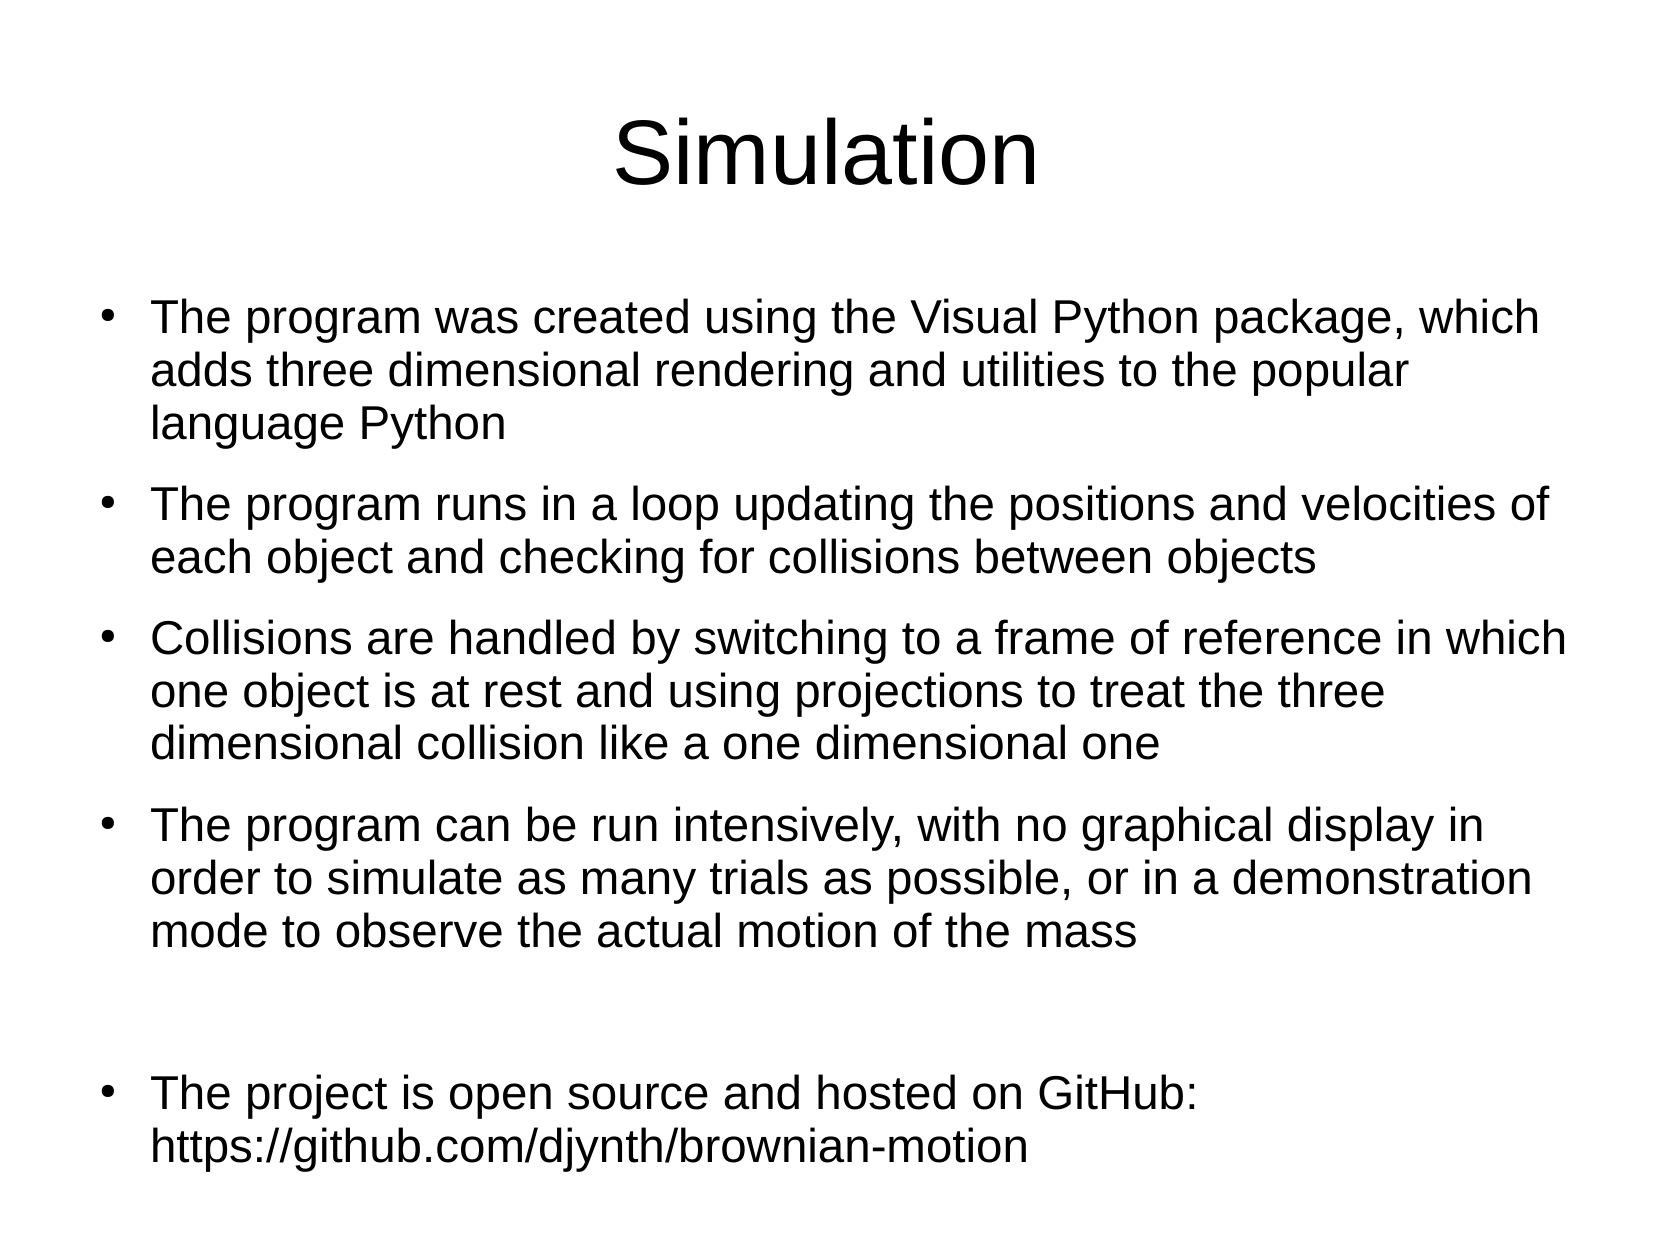

# Simulation
The program was created using the Visual Python package, which adds three dimensional rendering and utilities to the popular language Python
The program runs in a loop updating the positions and velocities of each object and checking for collisions between objects
Collisions are handled by switching to a frame of reference in which one object is at rest and using projections to treat the three dimensional collision like a one dimensional one
The program can be run intensively, with no graphical display in order to simulate as many trials as possible, or in a demonstration mode to observe the actual motion of the mass
The project is open source and hosted on GitHub: https://github.com/djynth/brownian-motion